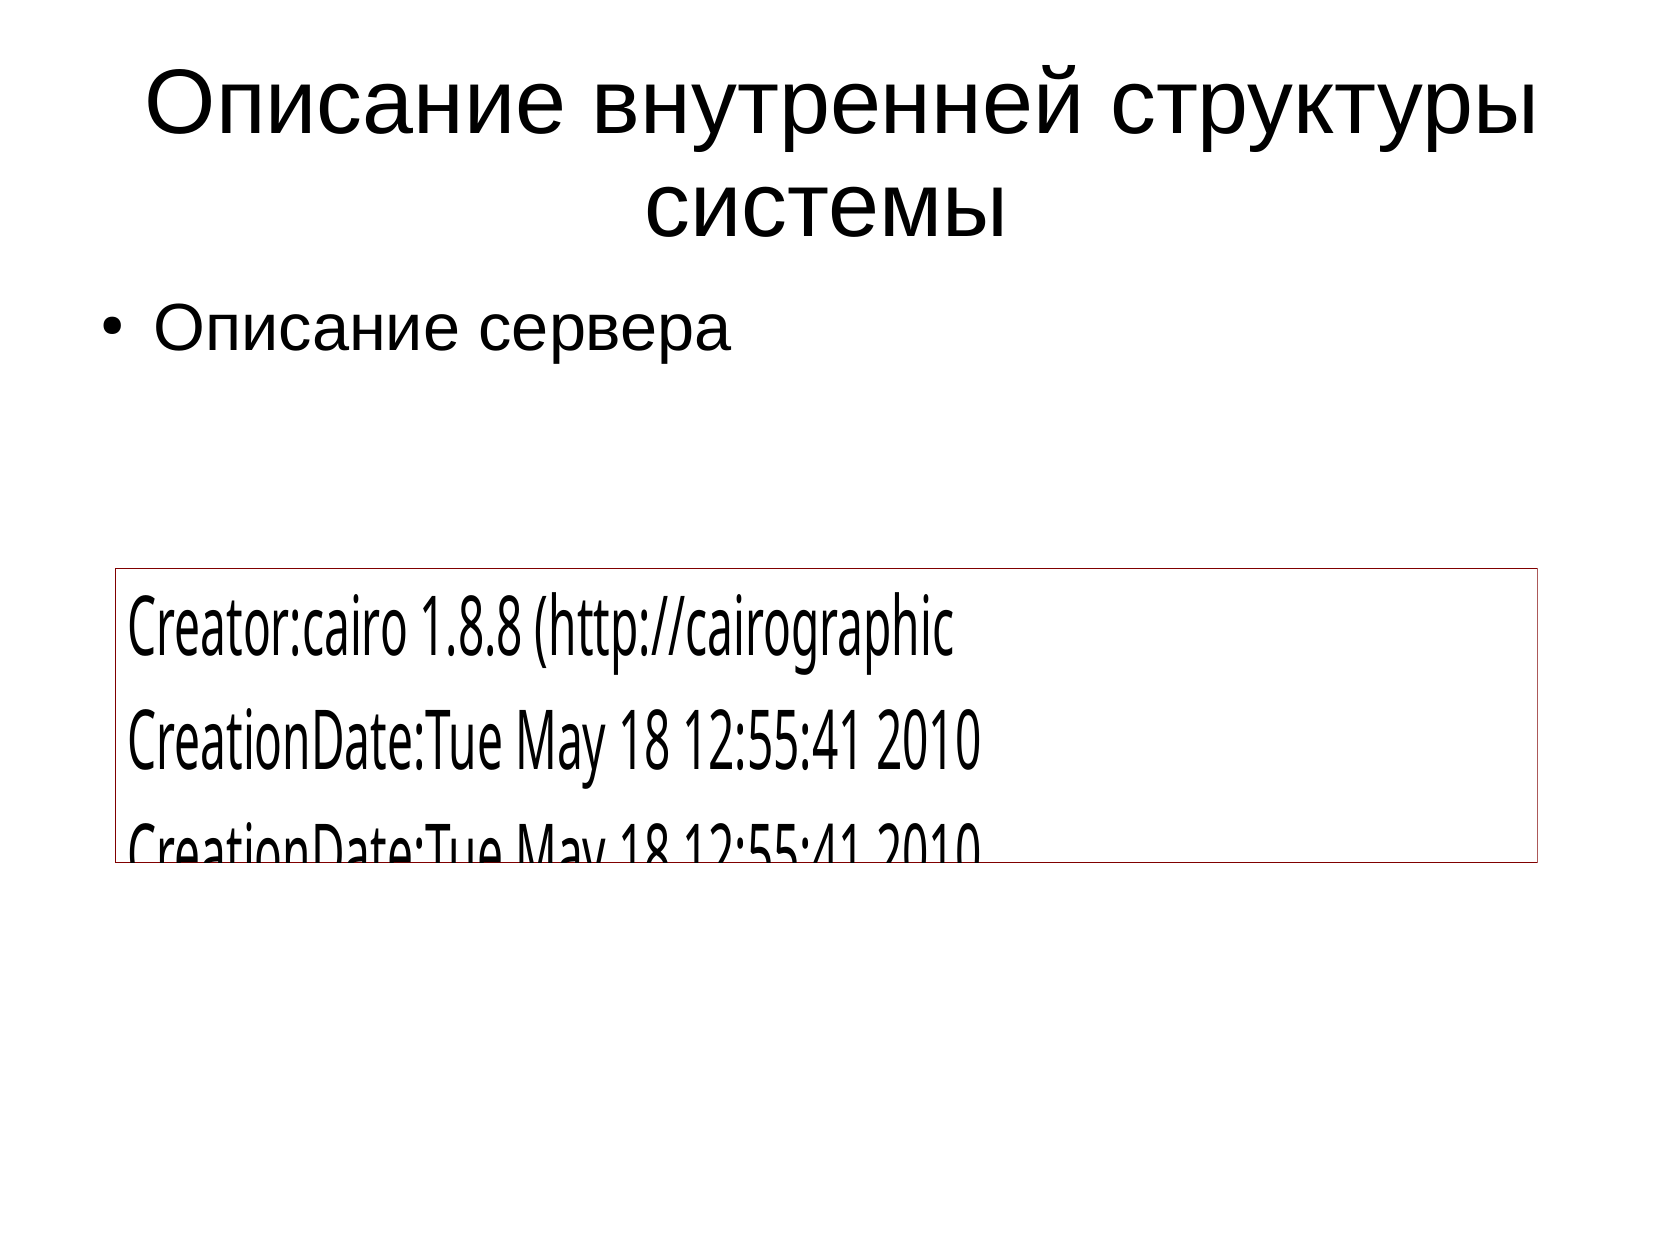

# Описание внутренней структуры системы
Описание сервера